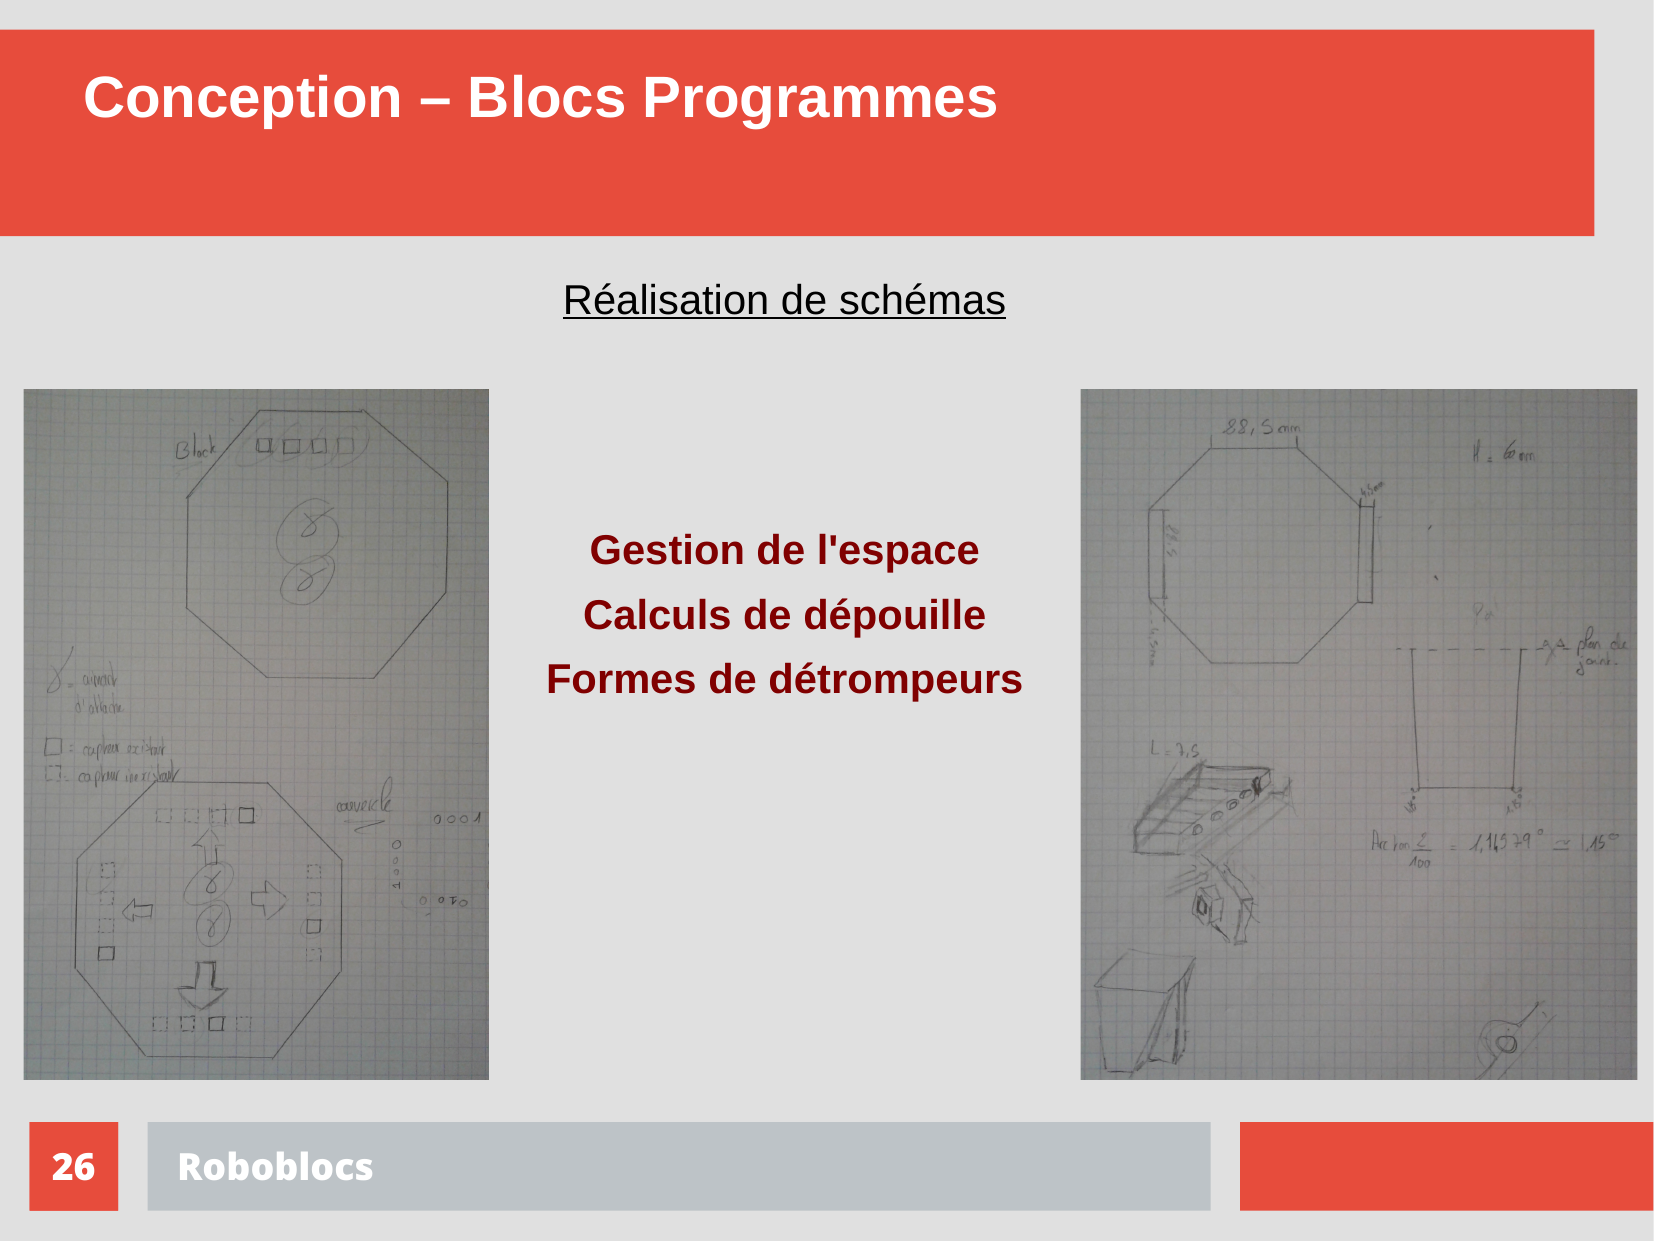

# Conception – Blocs Programmes
Réalisation de schémas
Gestion de l'espace
Calculs de dépouille
Formes de détrompeurs
26
Roboblocs